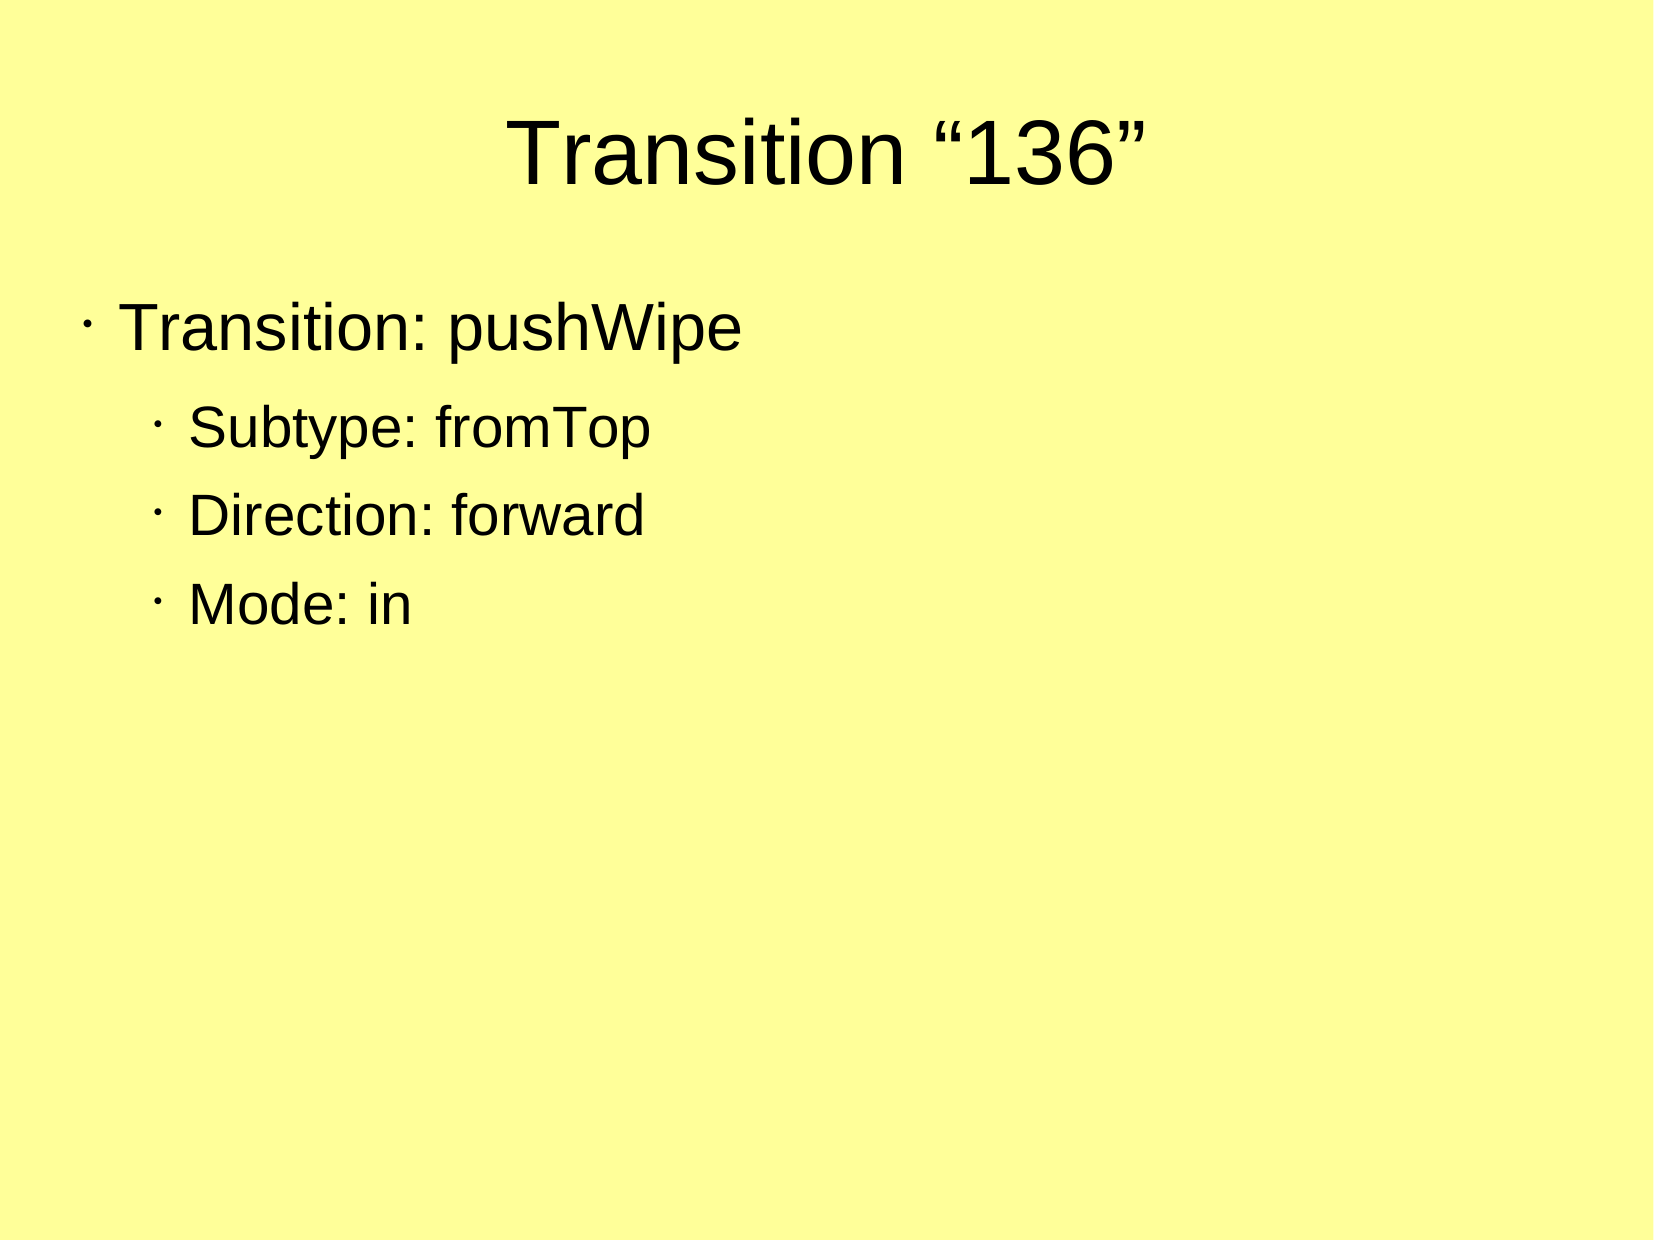

# Transition “136”
Transition: pushWipe
Subtype: fromTop
Direction: forward
Mode: in